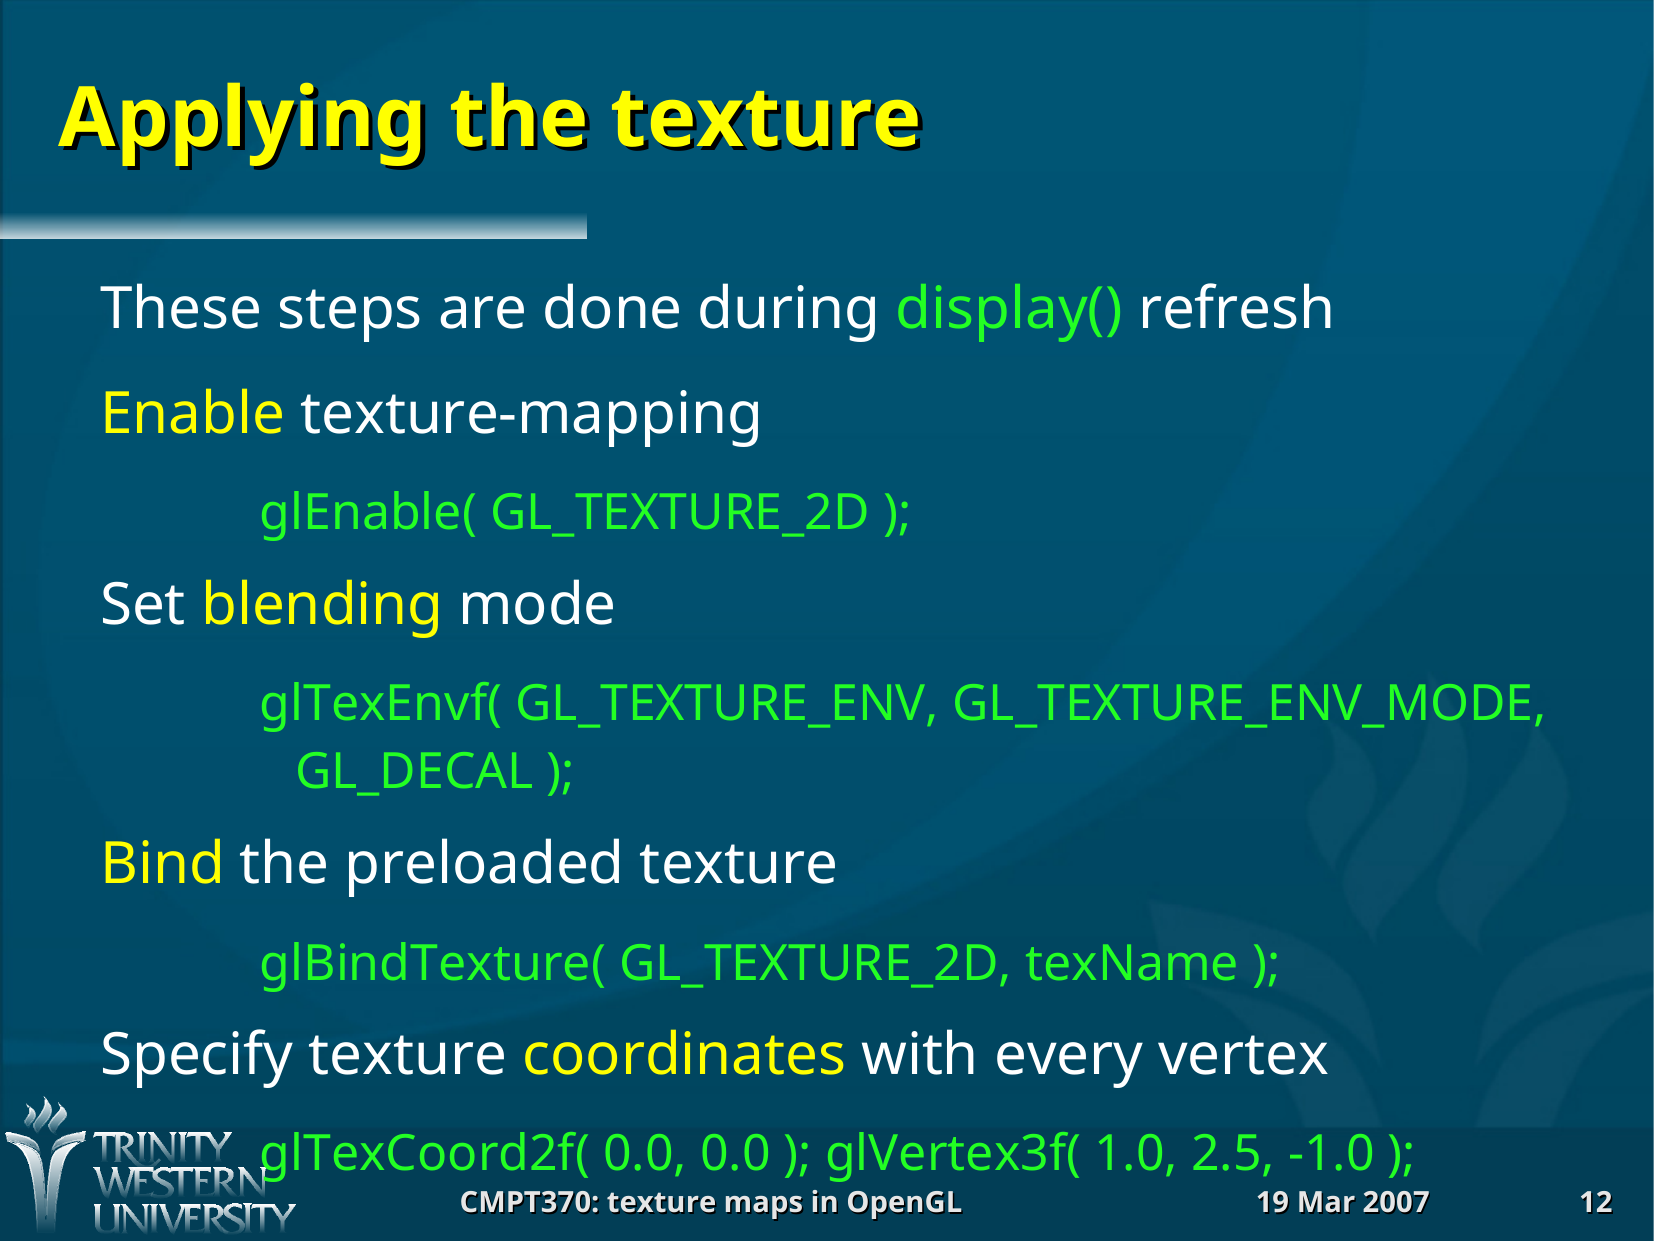

# Applying the texture
These steps are done during display() refresh
Enable texture-mapping
glEnable( GL_TEXTURE_2D );
Set blending mode
glTexEnvf( GL_TEXTURE_ENV, GL_TEXTURE_ENV_MODE, GL_DECAL );
Bind the preloaded texture
glBindTexture( GL_TEXTURE_2D, texName );
Specify texture coordinates with every vertex
glTexCoord2f( 0.0, 0.0 ); glVertex3f( 1.0, 2.5, -1.0 );
CMPT370: texture maps in OpenGL
19 Mar 2007
12